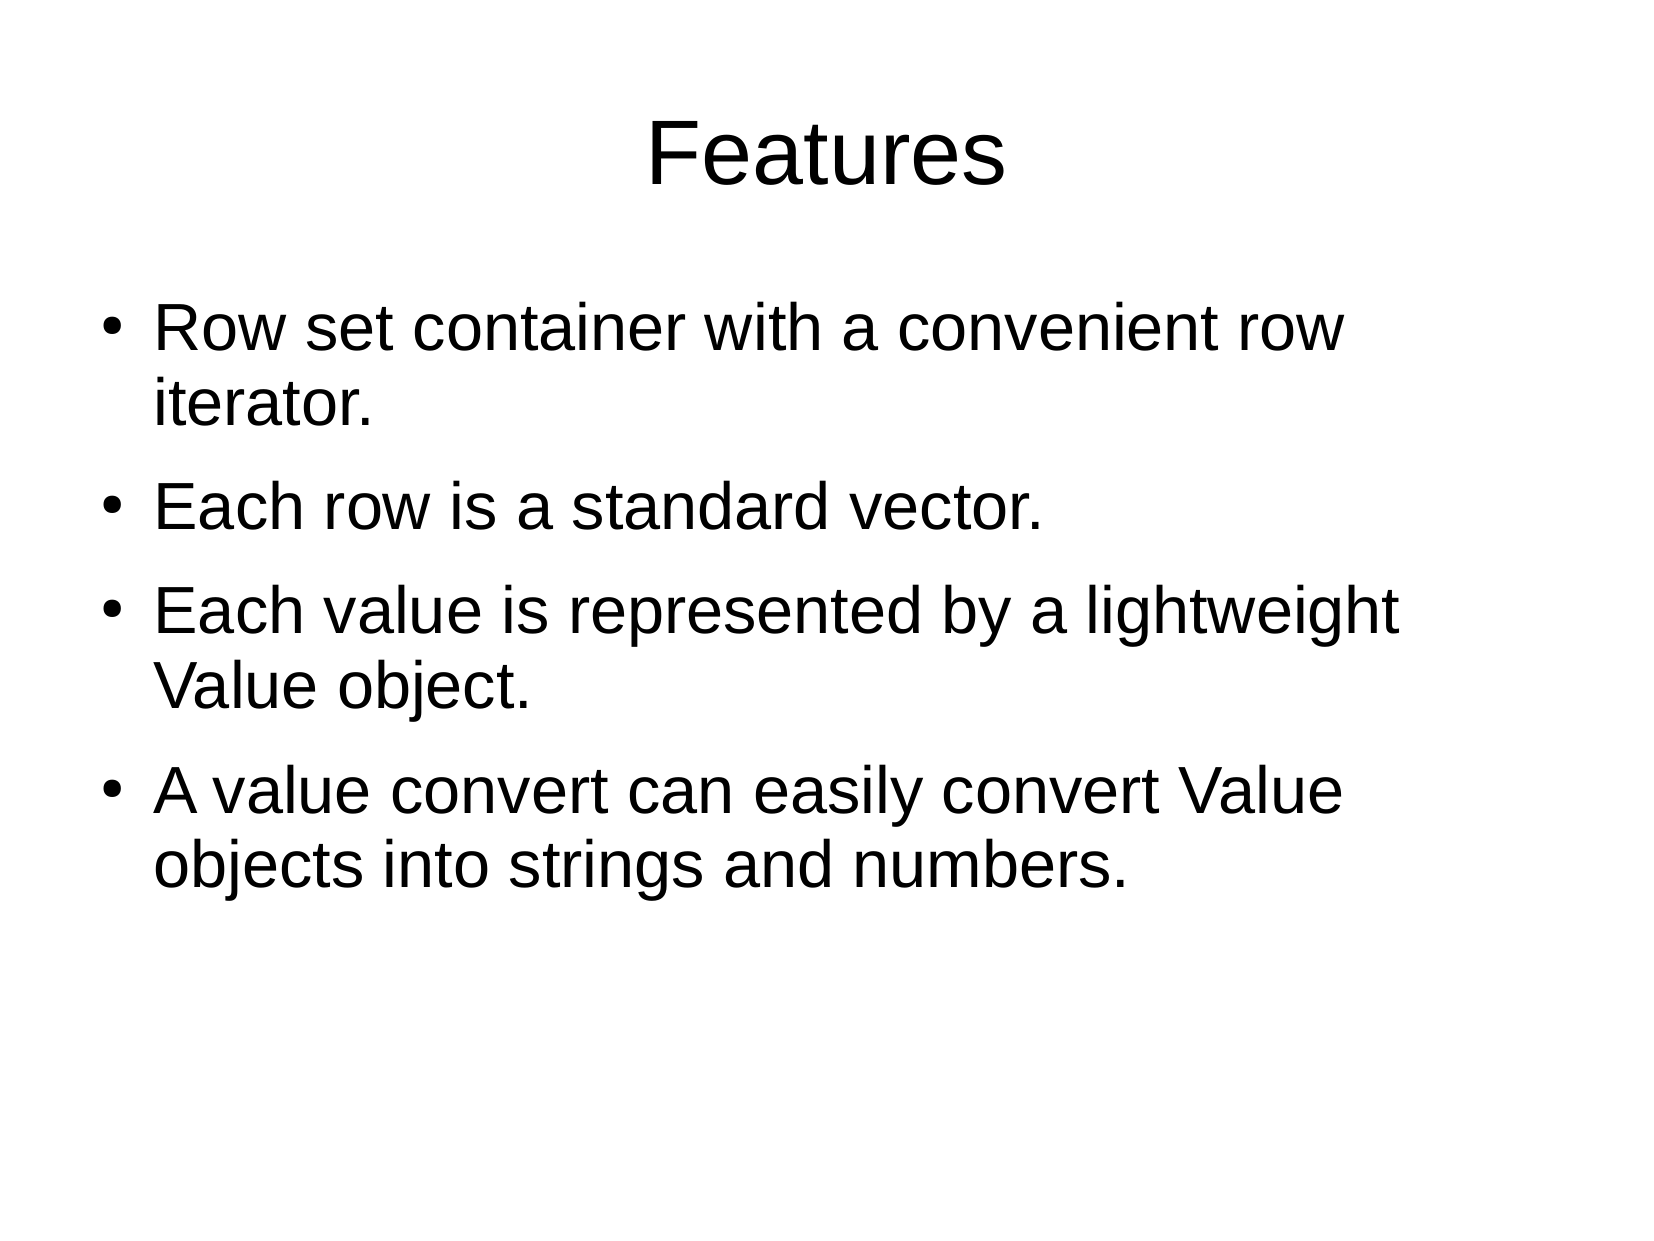

# Features
Row set container with a convenient row iterator.
Each row is a standard vector.
Each value is represented by a lightweight Value object.
A value convert can easily convert Value objects into strings and numbers.